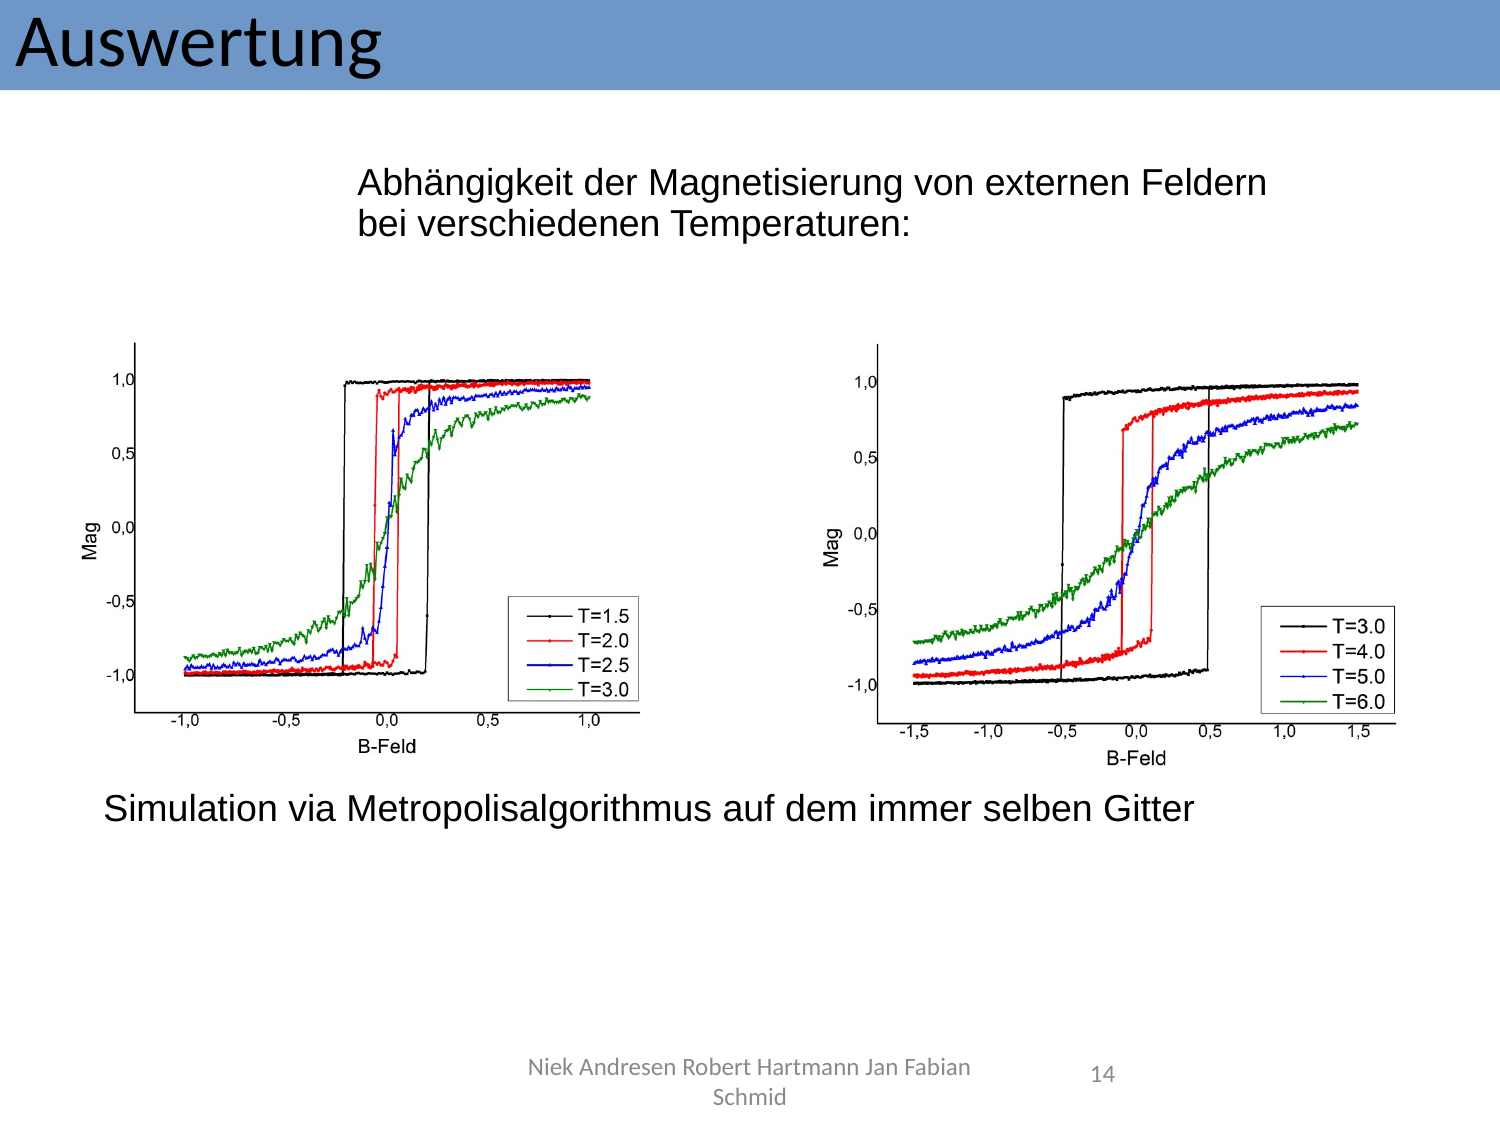

Auswertung
Abhängigkeit der Magnetisierung von externen Feldern
bei verschiedenen Temperaturen:
Simulation via Metropolisalgorithmus auf dem immer selben Gitter
Niek Andresen Robert Hartmann Jan Fabian Schmid